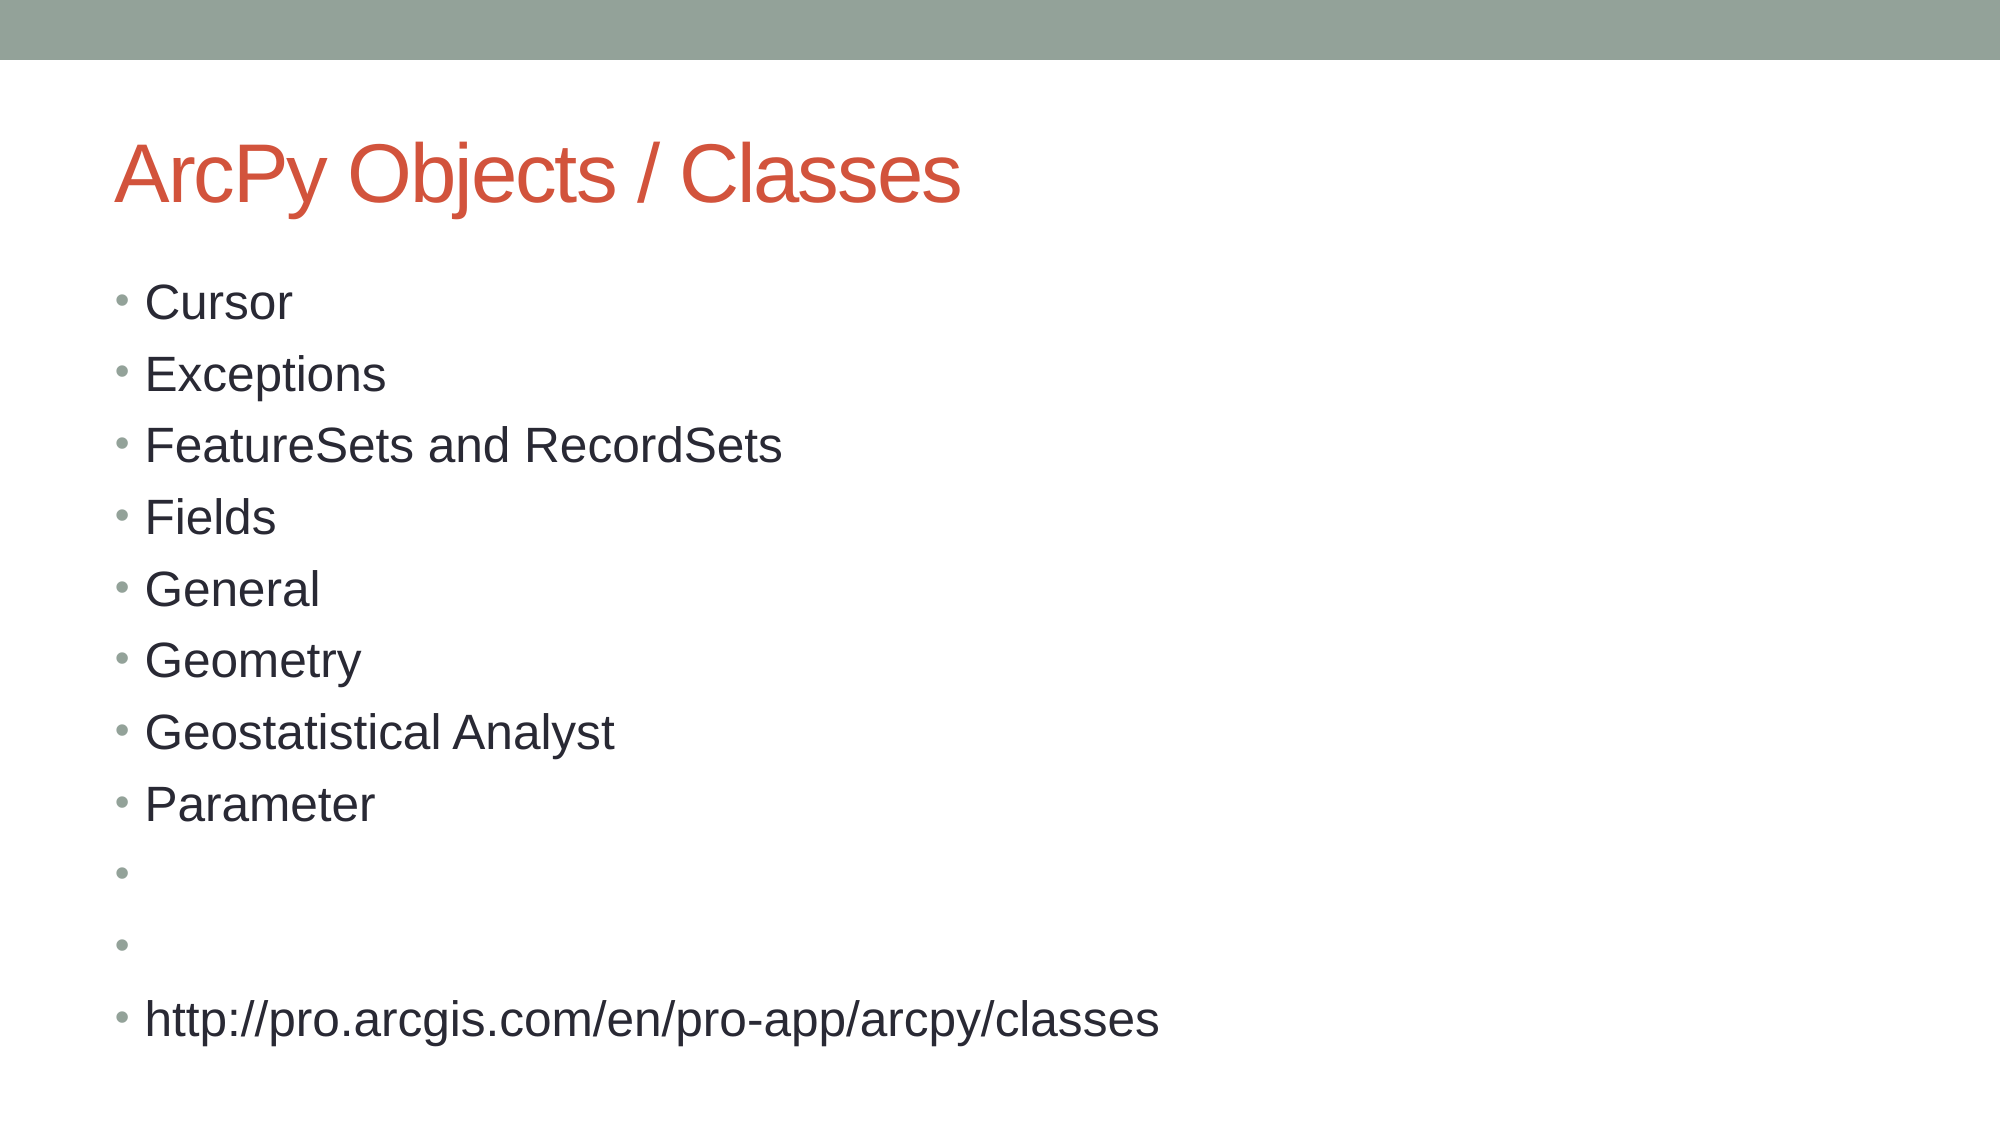

# ArcPy Objects / Classes
Cursor
Exceptions
FeatureSets and RecordSets
Fields
General
Geometry
Geostatistical Analyst
Parameter
http://pro.arcgis.com/en/pro-app/arcpy/classes